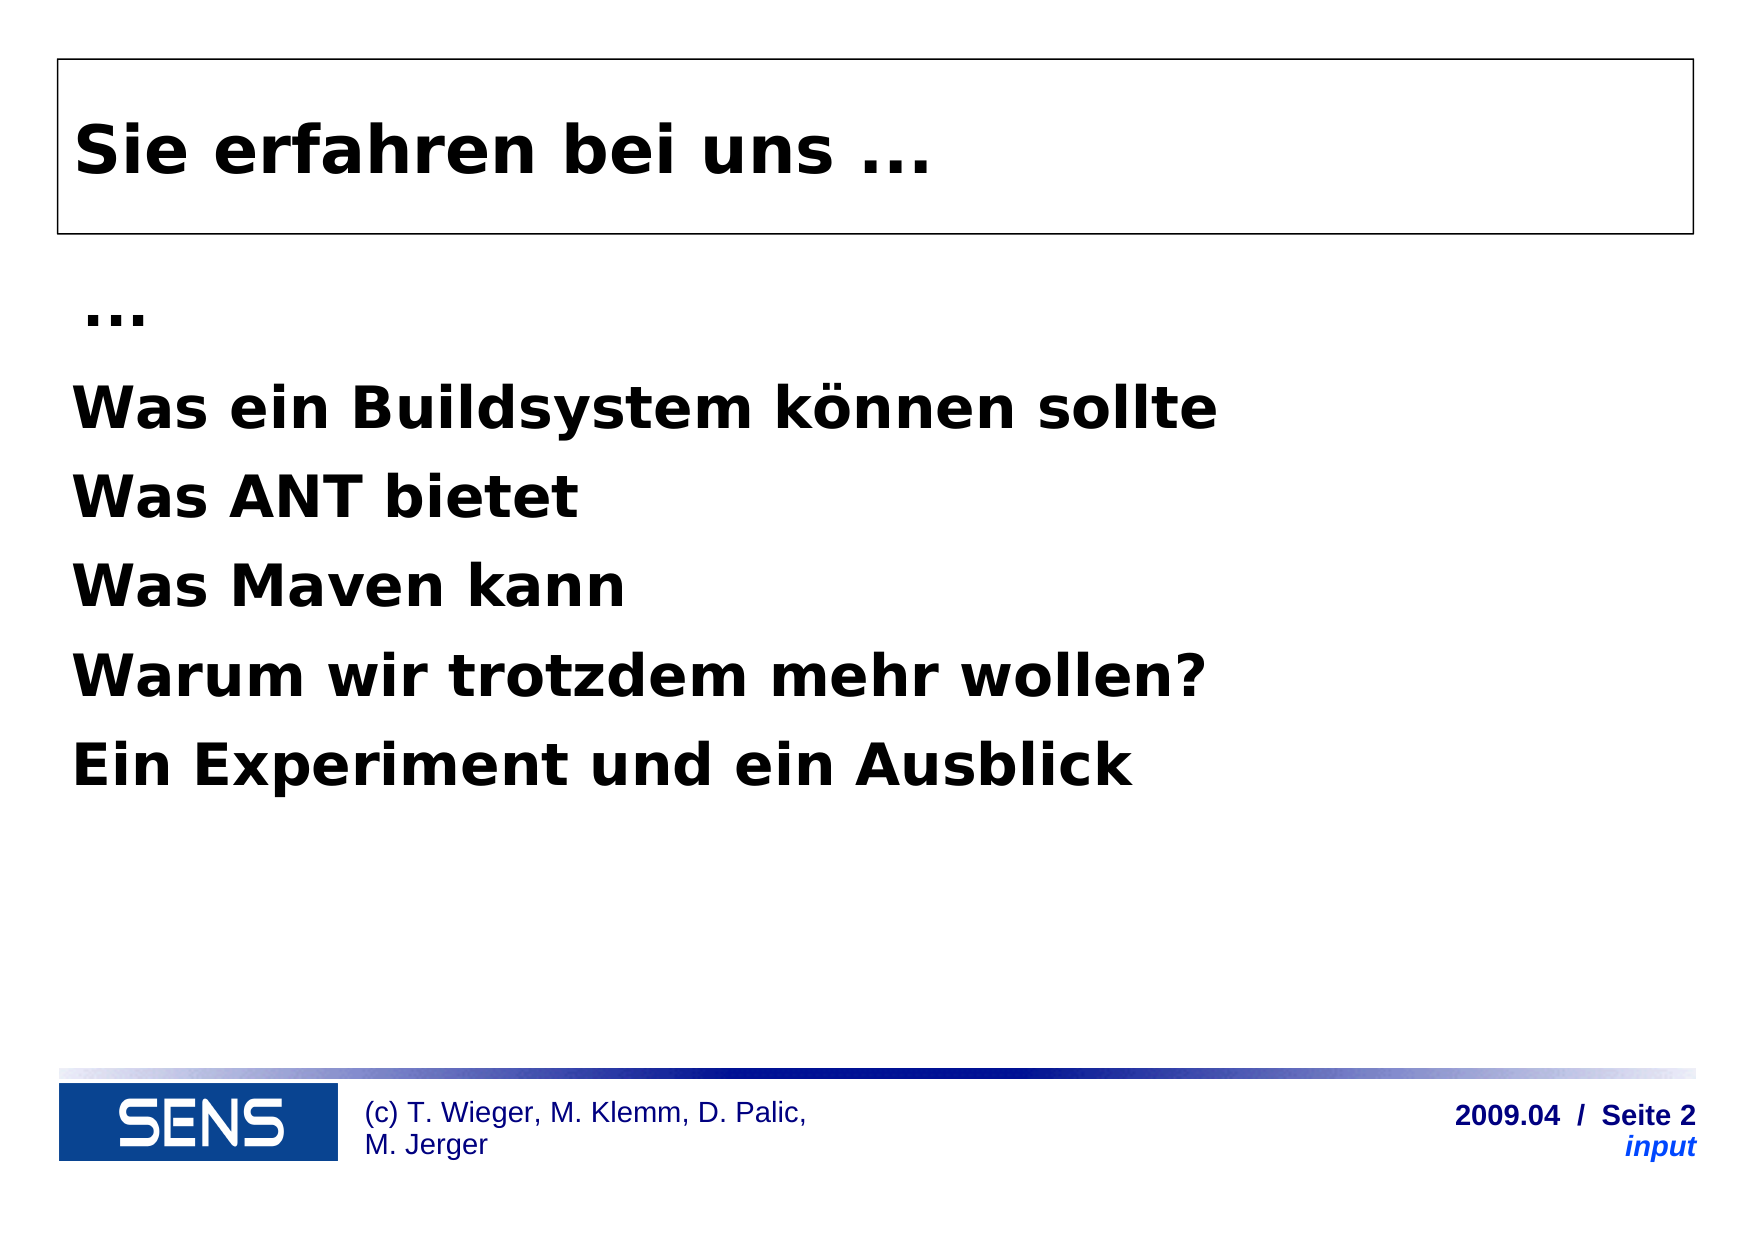

# Sie erfahren bei uns ...
...
Was ein Buildsystem können sollte
Was ANT bietet
Was Maven kann
Warum wir trotzdem mehr wollen?
Ein Experiment und ein Ausblick